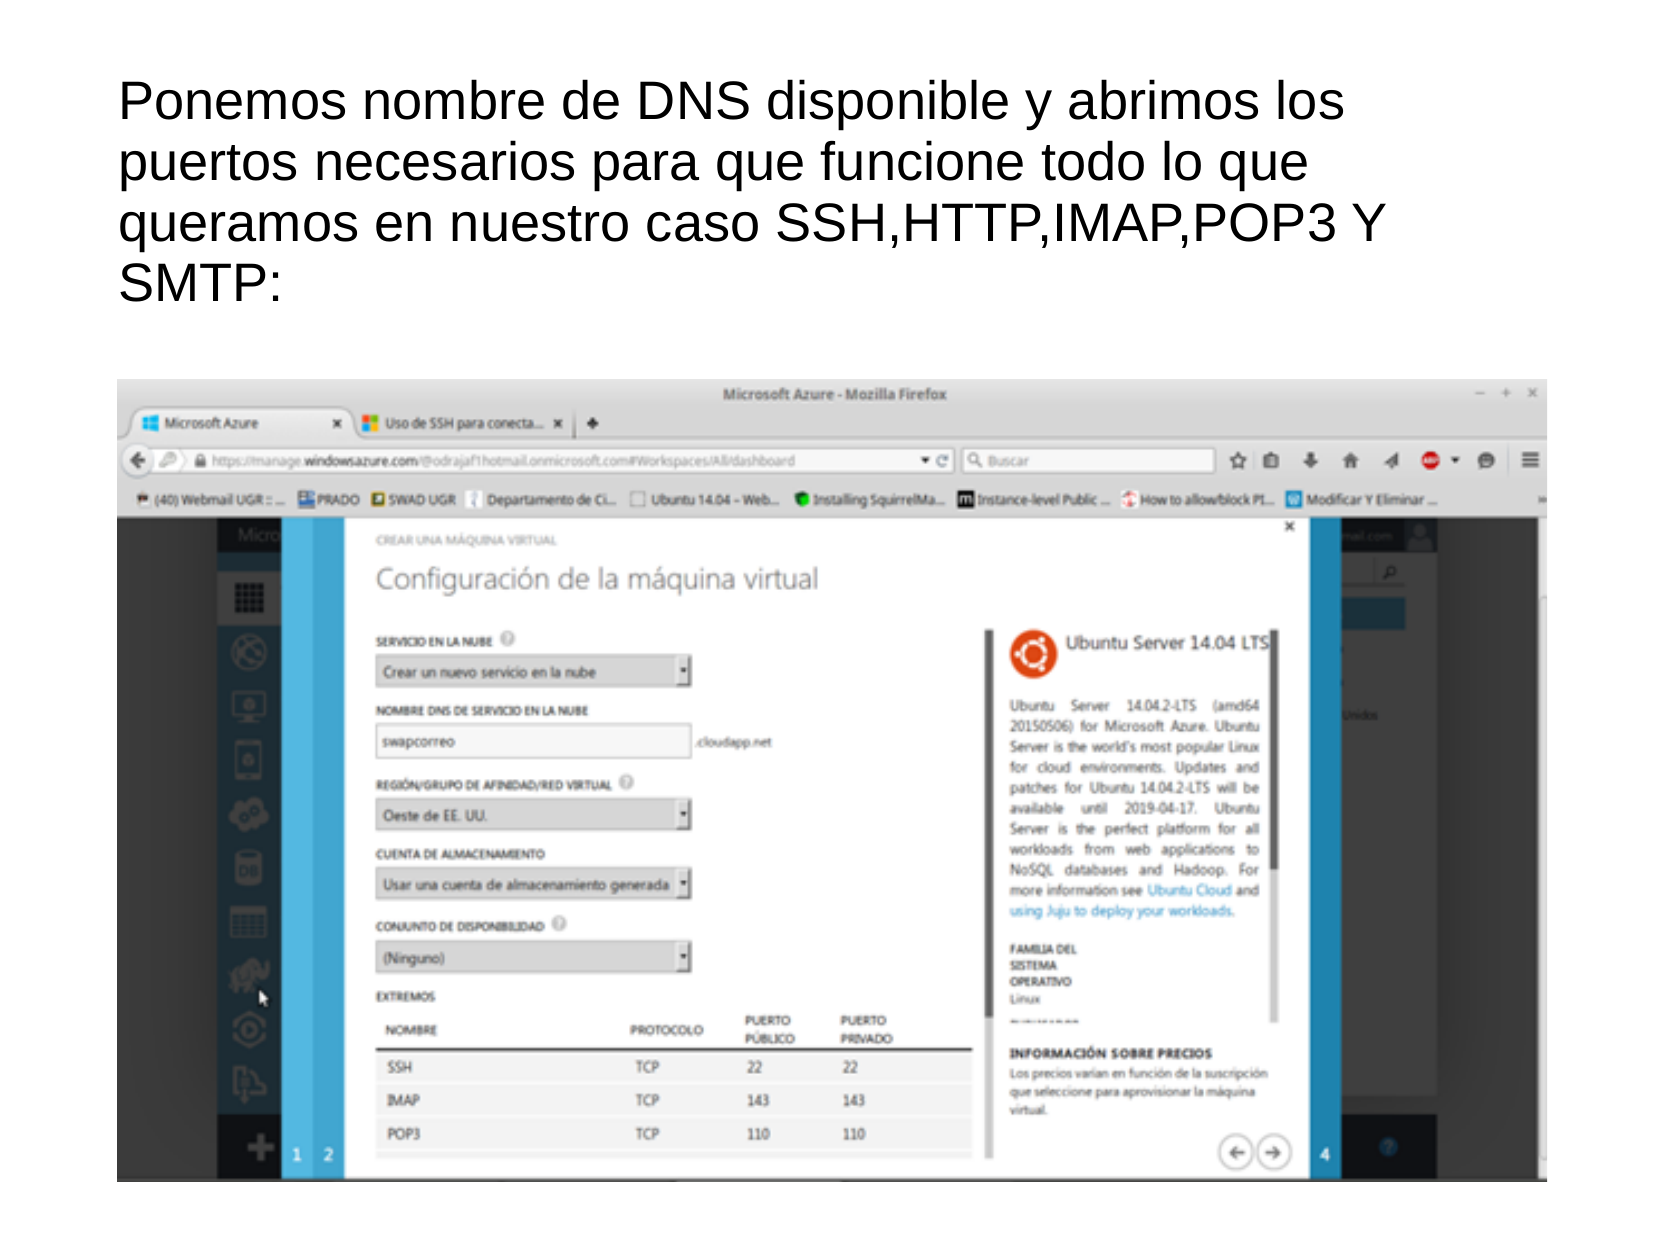

# Ponemos nombre de DNS disponible y abrimos los puertos necesarios para que funcione todo lo que queramos en nuestro caso SSH,HTTP,IMAP,POP3 Y SMTP: